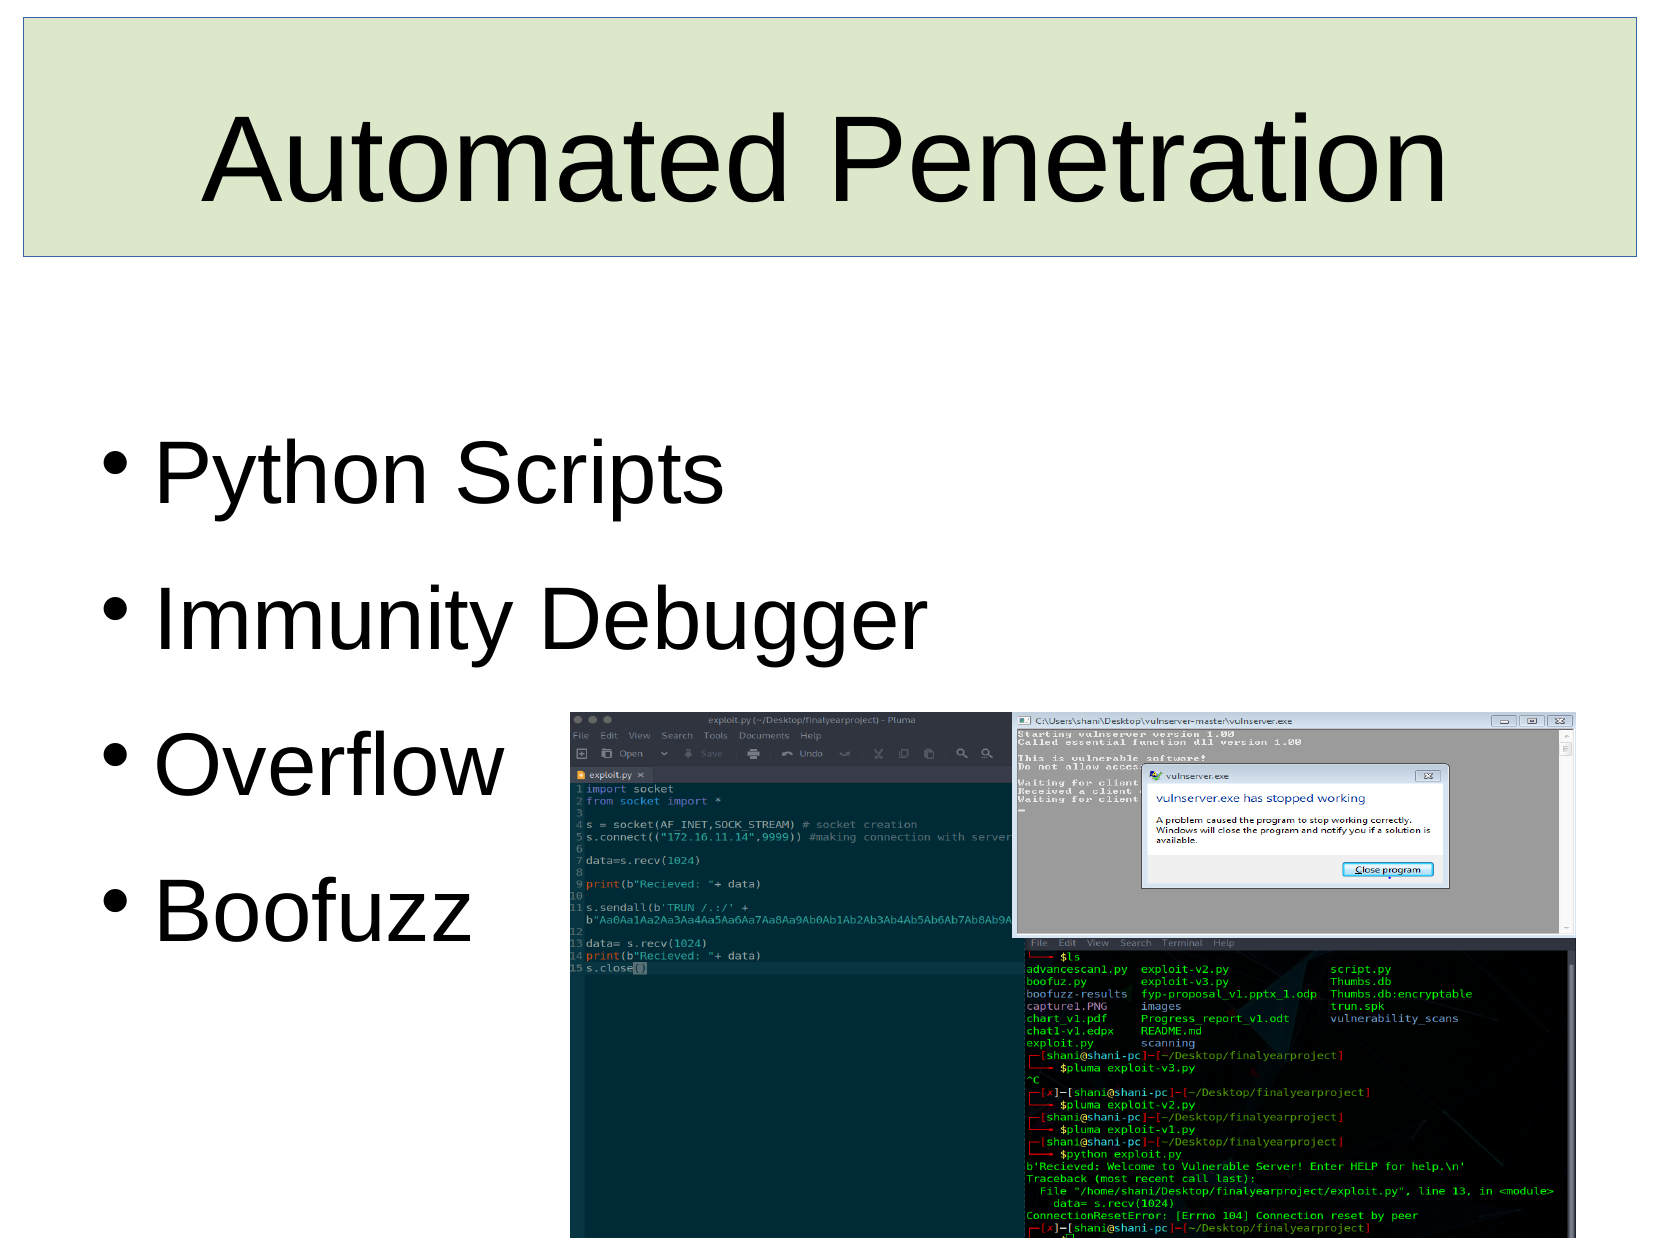

#
Automated Penetration
Python Scripts
Immunity Debugger
Overflow
Boofuzz